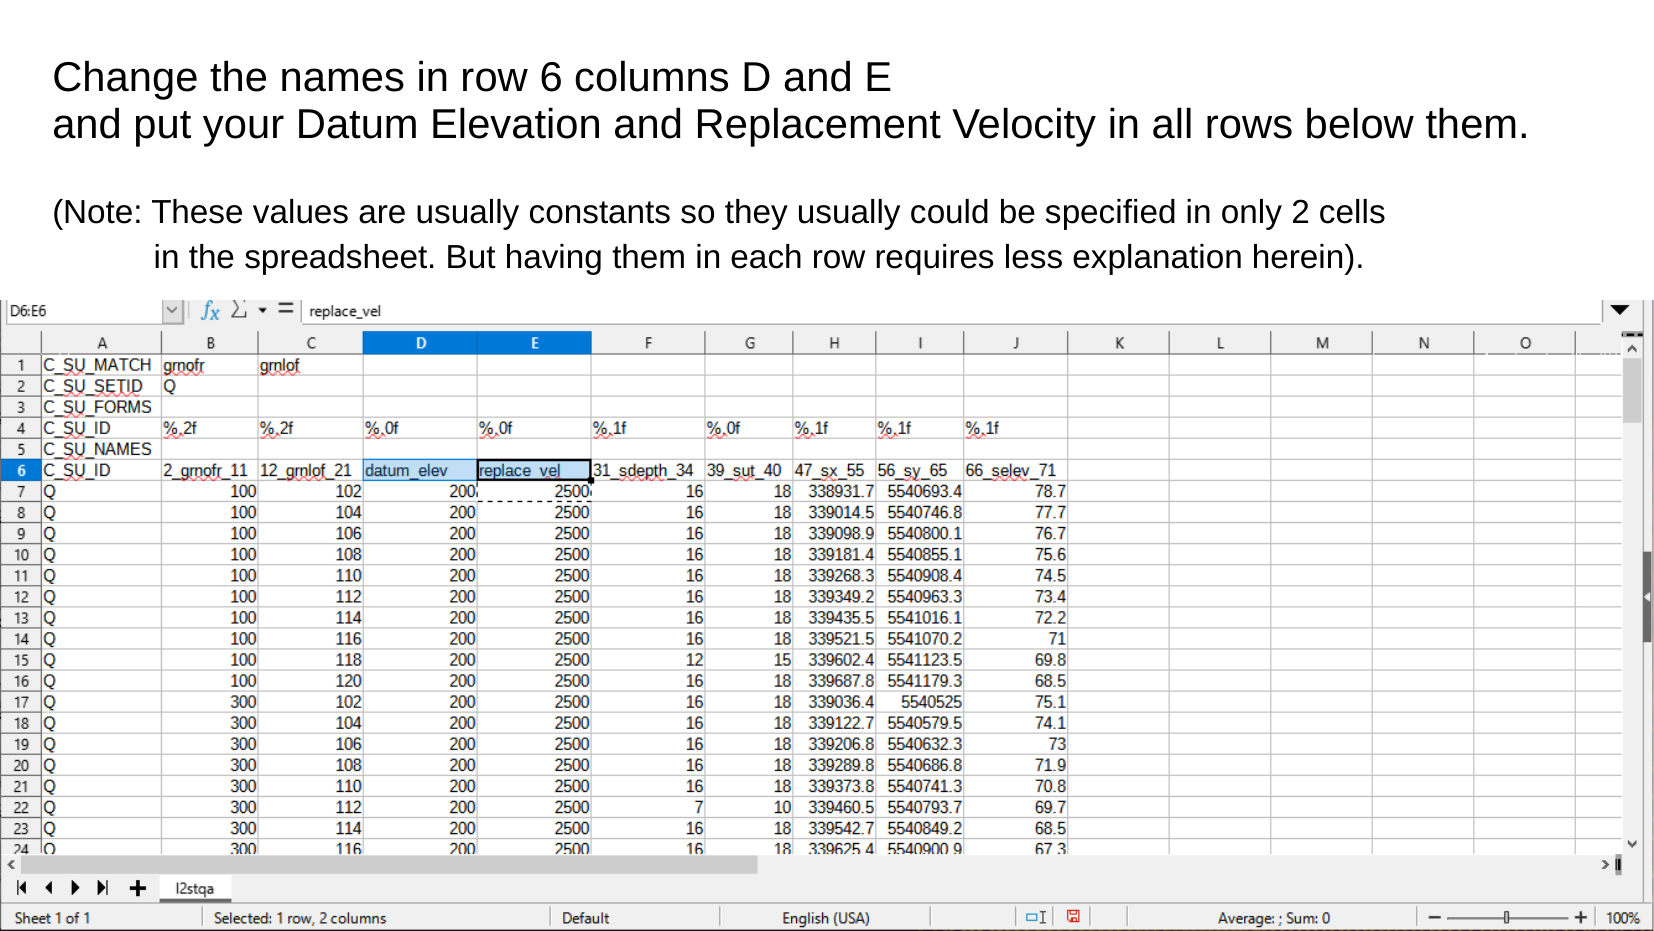

Change the names in row 6 columns D and E and put your Datum Elevation and Replacement Velocity in all rows below them.
(Note: These values are usually constants so they usually could be specified in only 2 cells in the spreadsheet. But having them in each row requires less explanation herein).